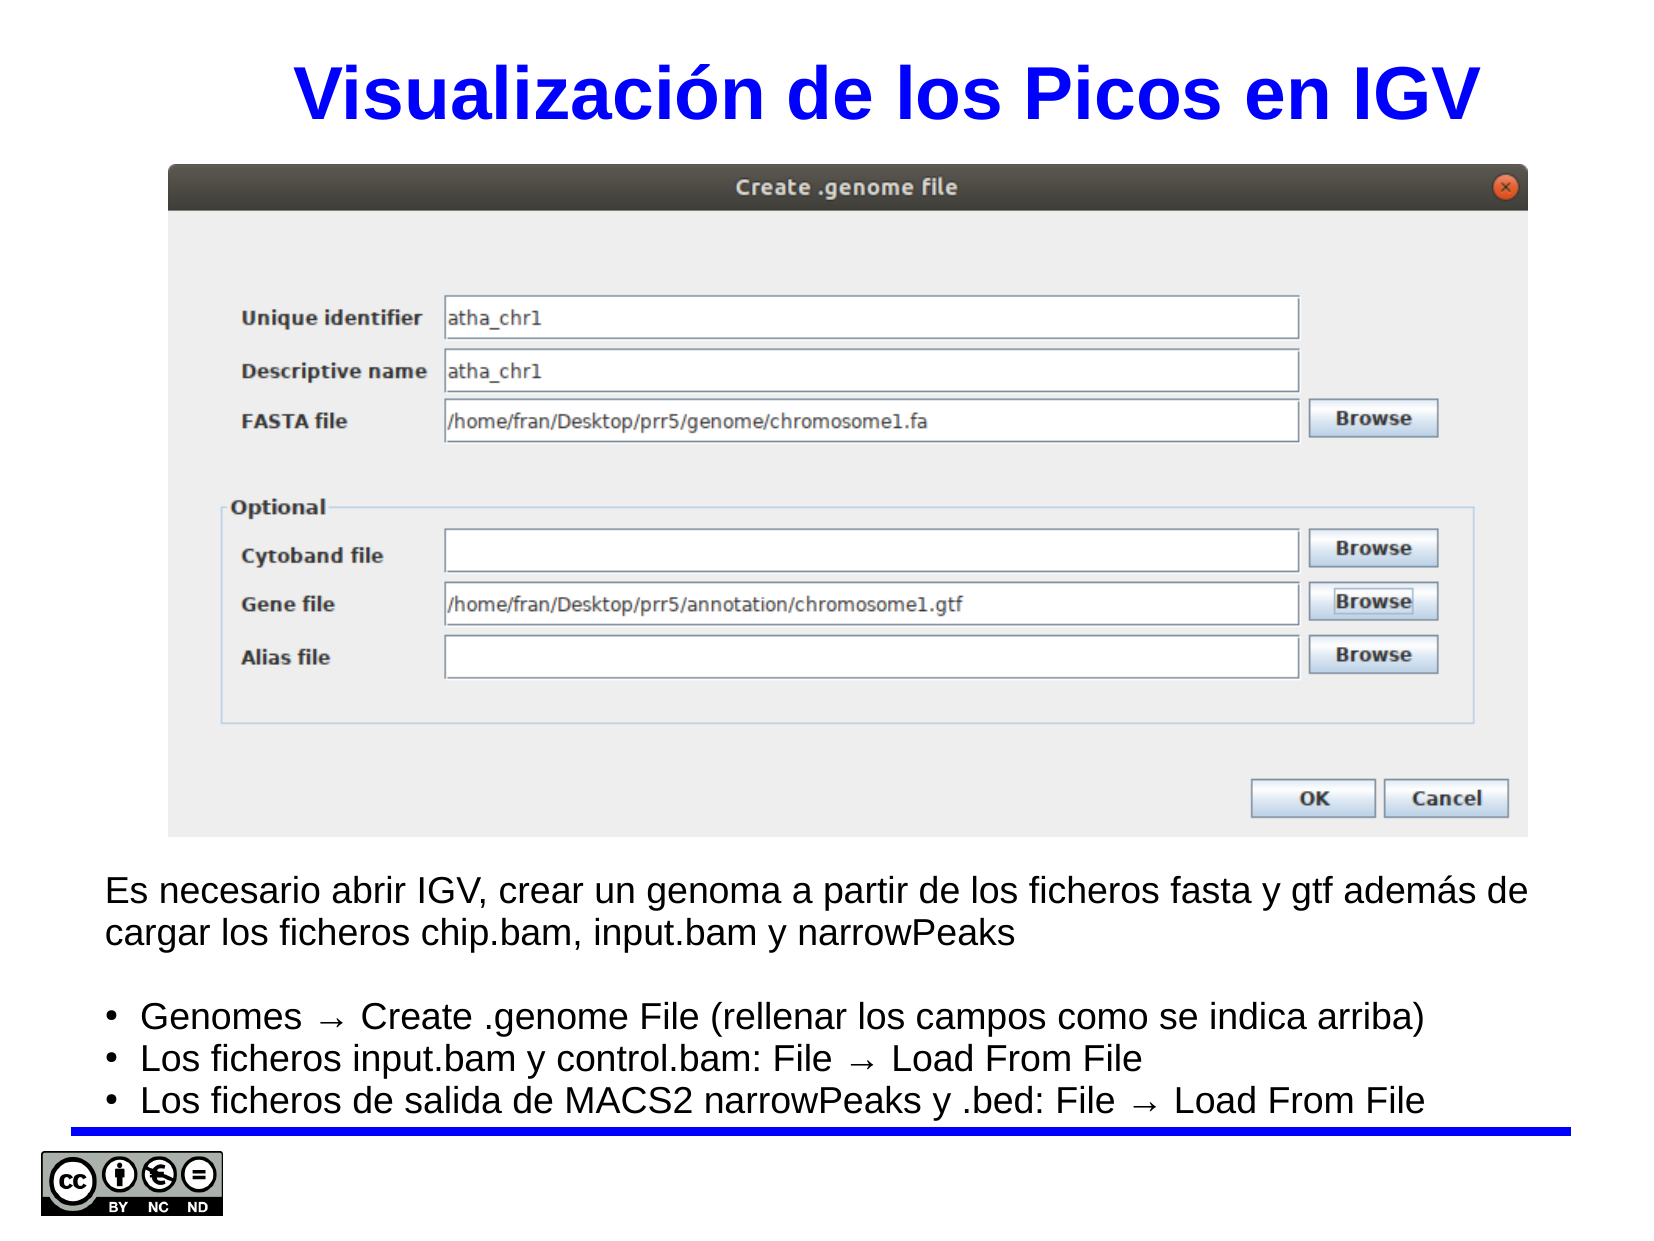

# Visualización de los Picos en IGV
Es necesario abrir IGV, crear un genoma a partir de los ficheros fasta y gtf además de cargar los ficheros chip.bam, input.bam y narrowPeaks
Genomes → Create .genome File (rellenar los campos como se indica arriba)
Los ficheros input.bam y control.bam: File → Load From File
Los ficheros de salida de MACS2 narrowPeaks y .bed: File → Load From File